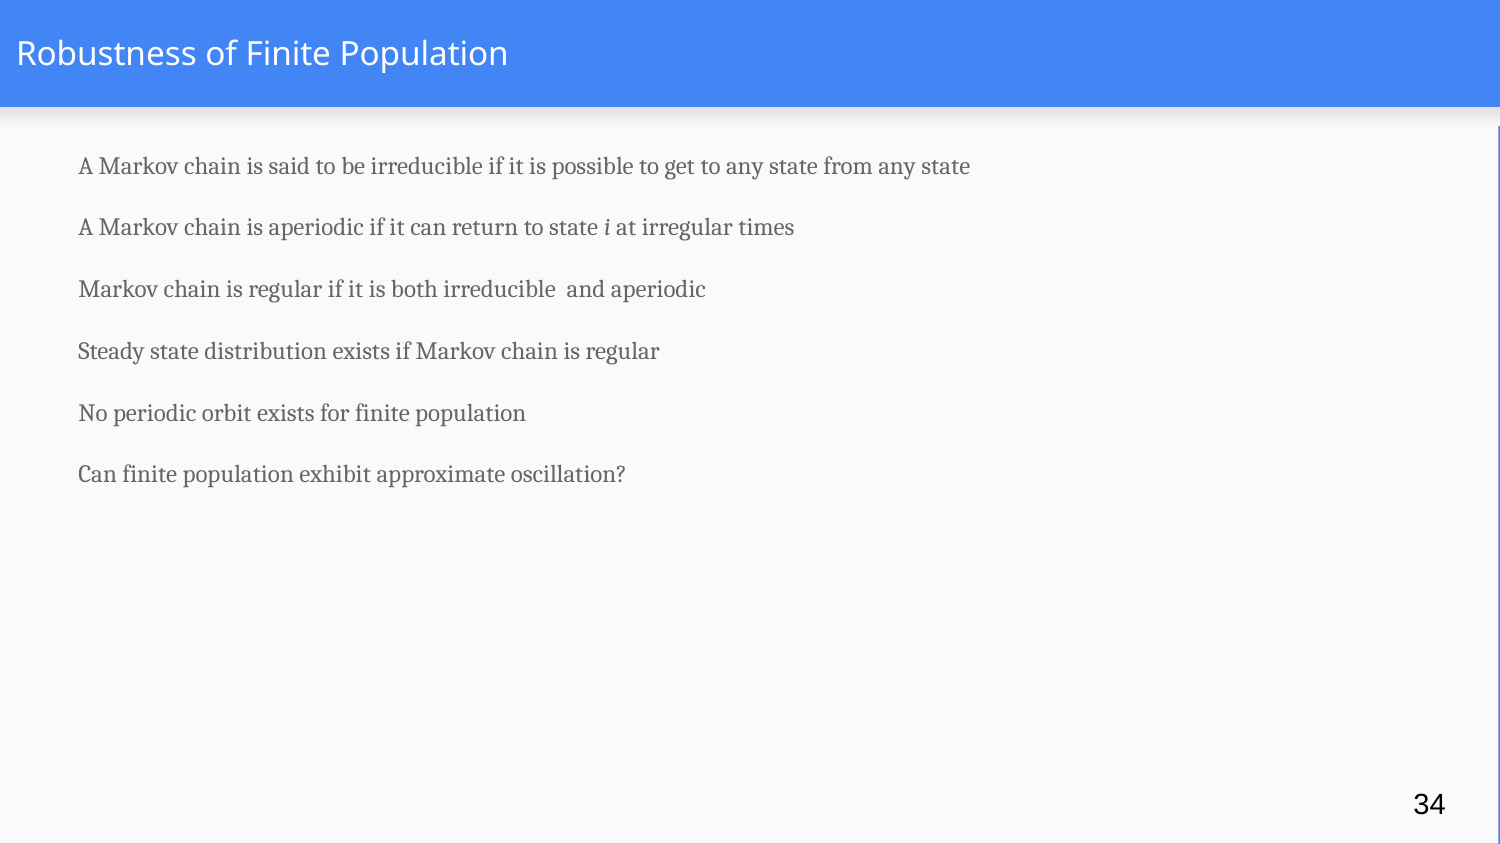

# Robustness of Finite Population
A Markov chain is said to be irreducible if it is possible to get to any state from any state
A Markov chain is aperiodic if it can return to state i at irregular times
Markov chain is regular if it is both irreducible and aperiodic
Steady state distribution exists if Markov chain is regular
No periodic orbit exists for finite population
Can finite population exhibit approximate oscillation?
34